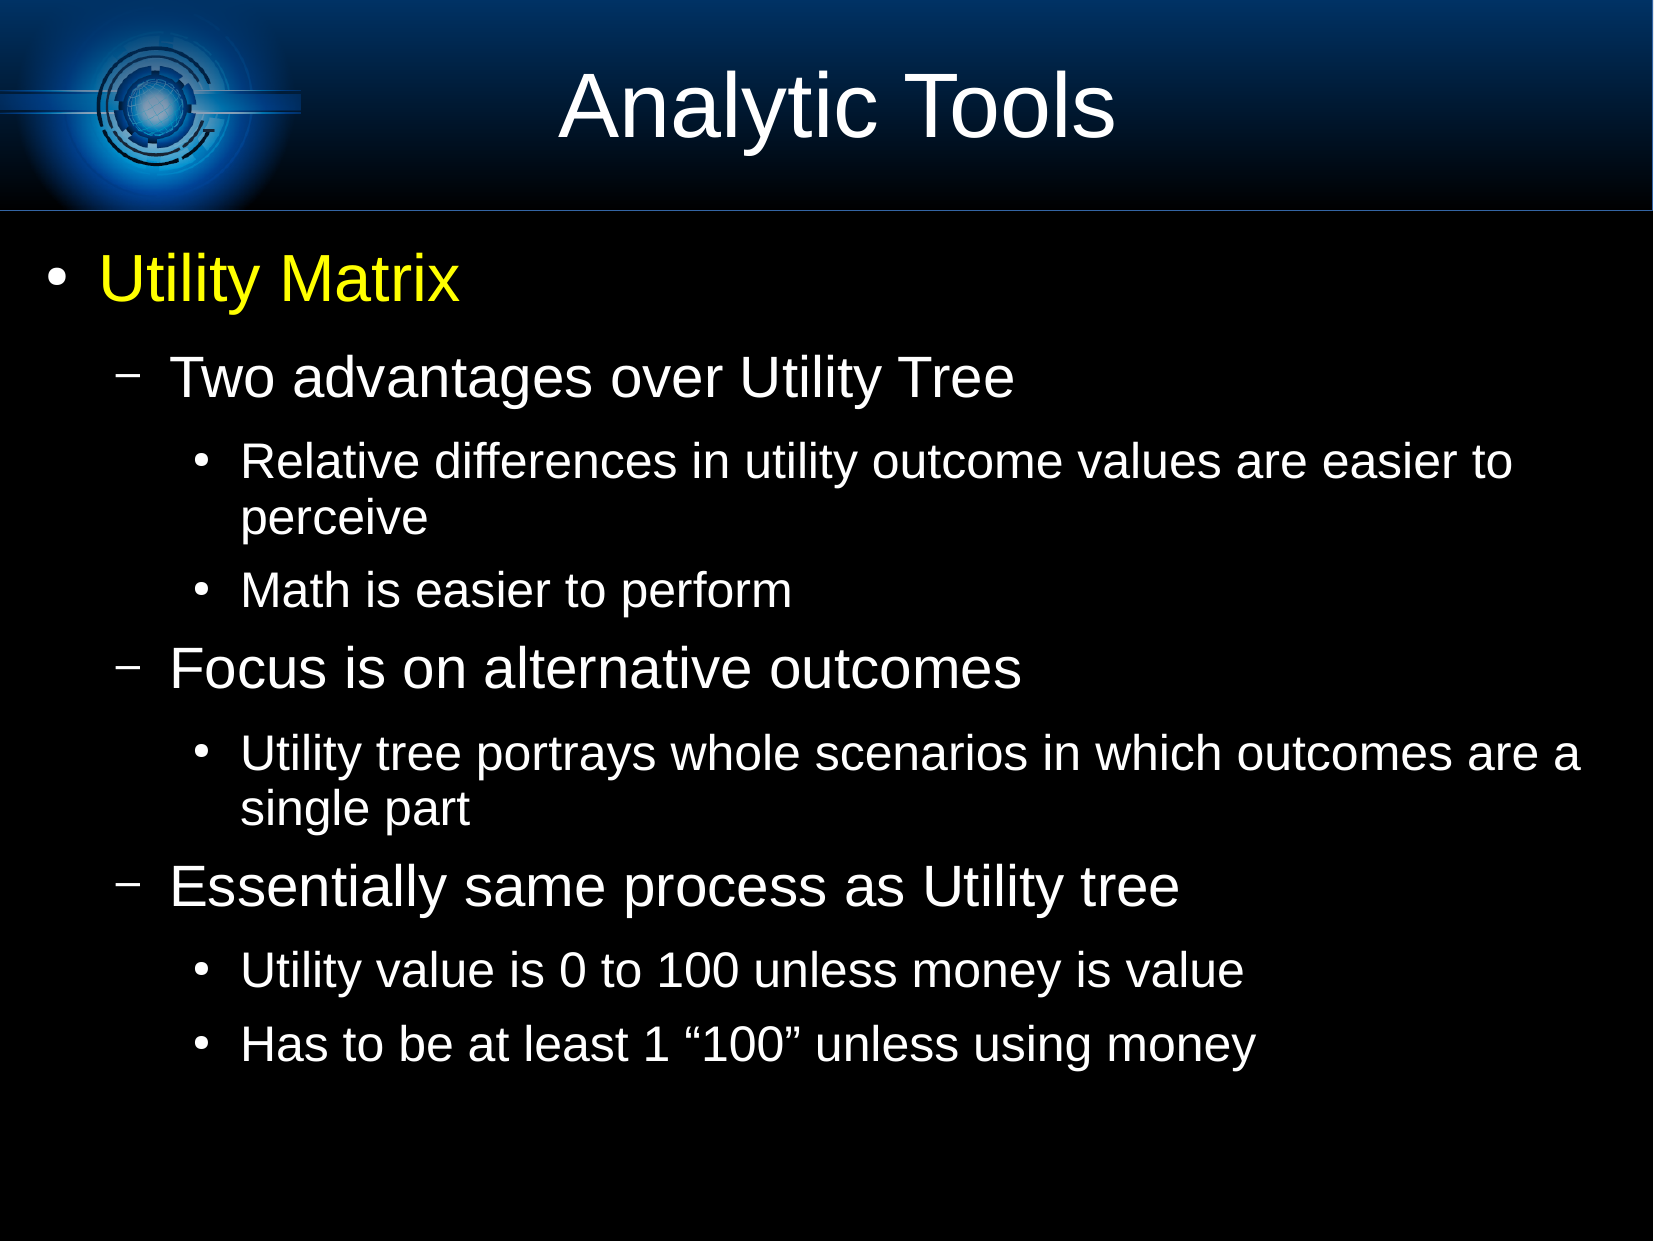

Analytic Tools
# Utility Matrix
Two advantages over Utility Tree
Relative differences in utility outcome values are easier to perceive
Math is easier to perform
Focus is on alternative outcomes
Utility tree portrays whole scenarios in which outcomes are a single part
Essentially same process as Utility tree
Utility value is 0 to 100 unless money is value
Has to be at least 1 “100” unless using money